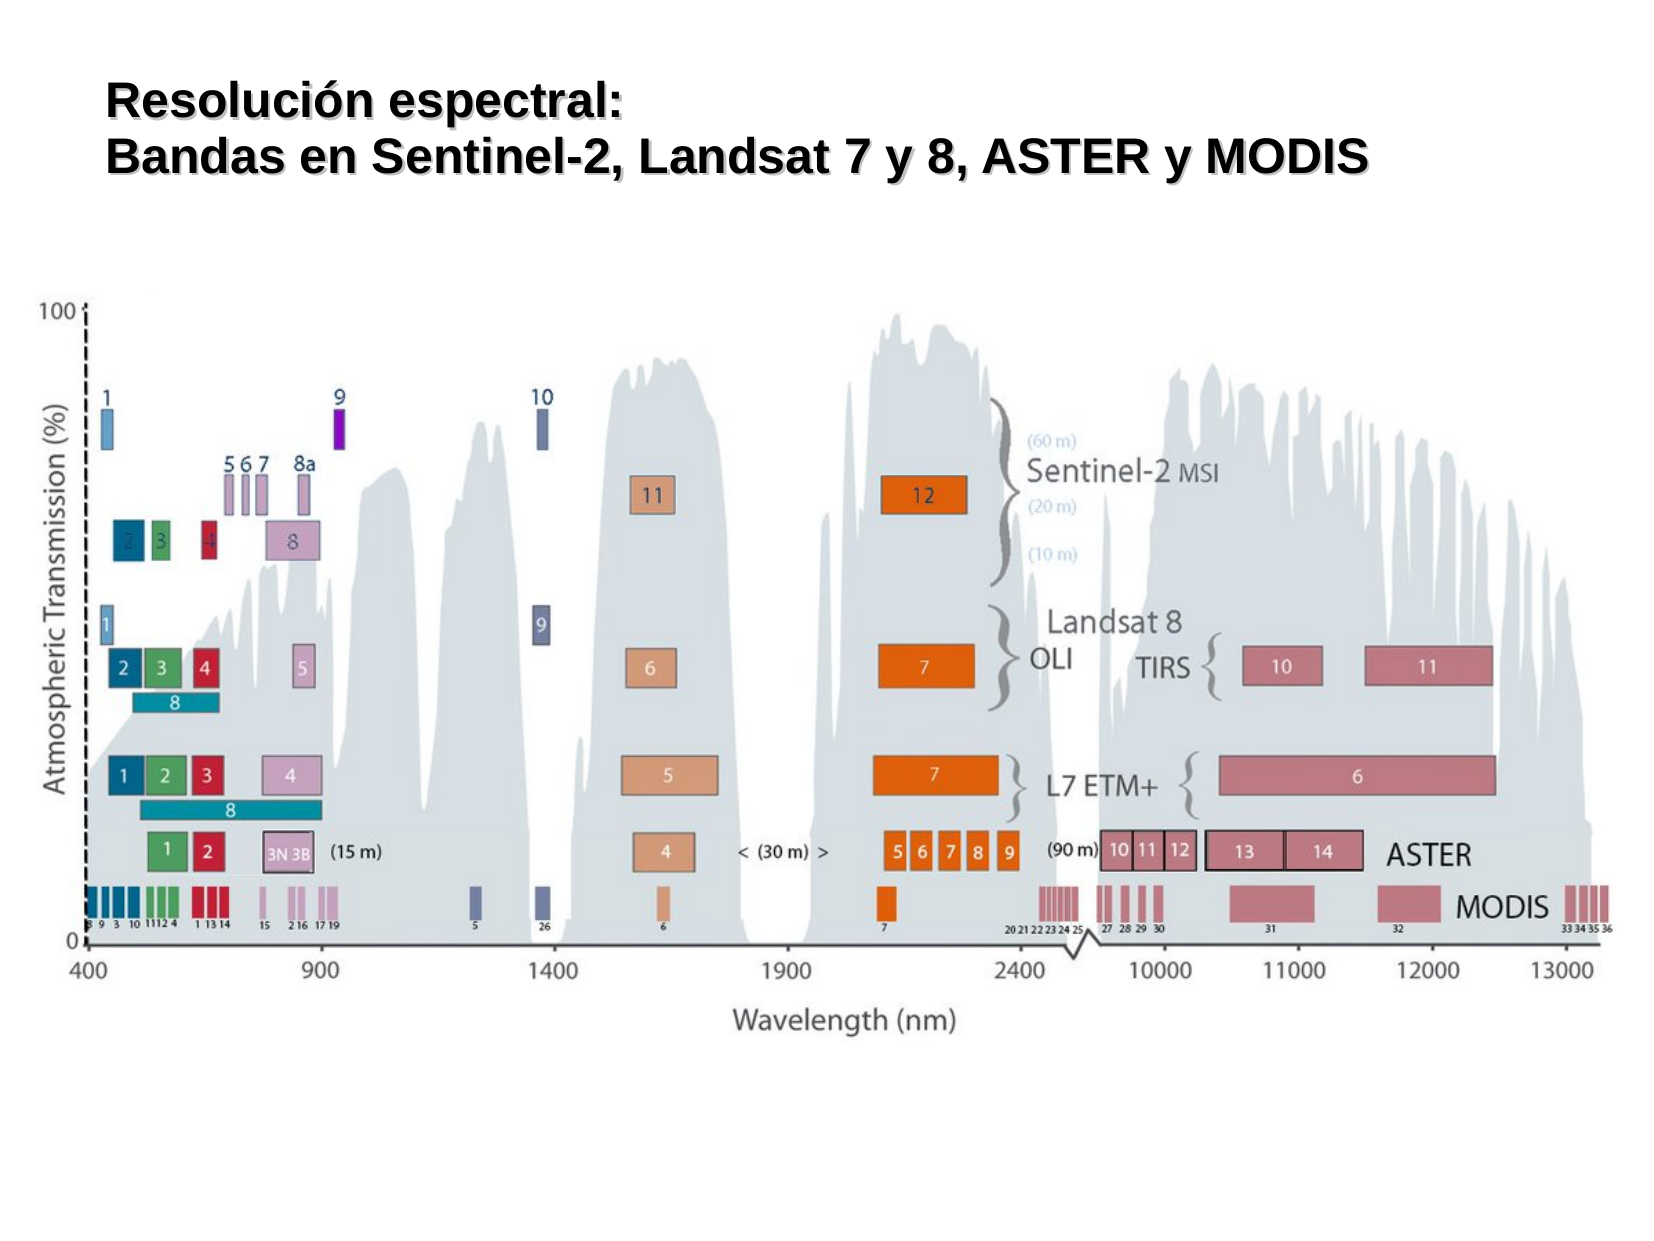

Resolución espectral:
Bandas en Sentinel-2, Landsat 7 y 8, ASTER y MODIS